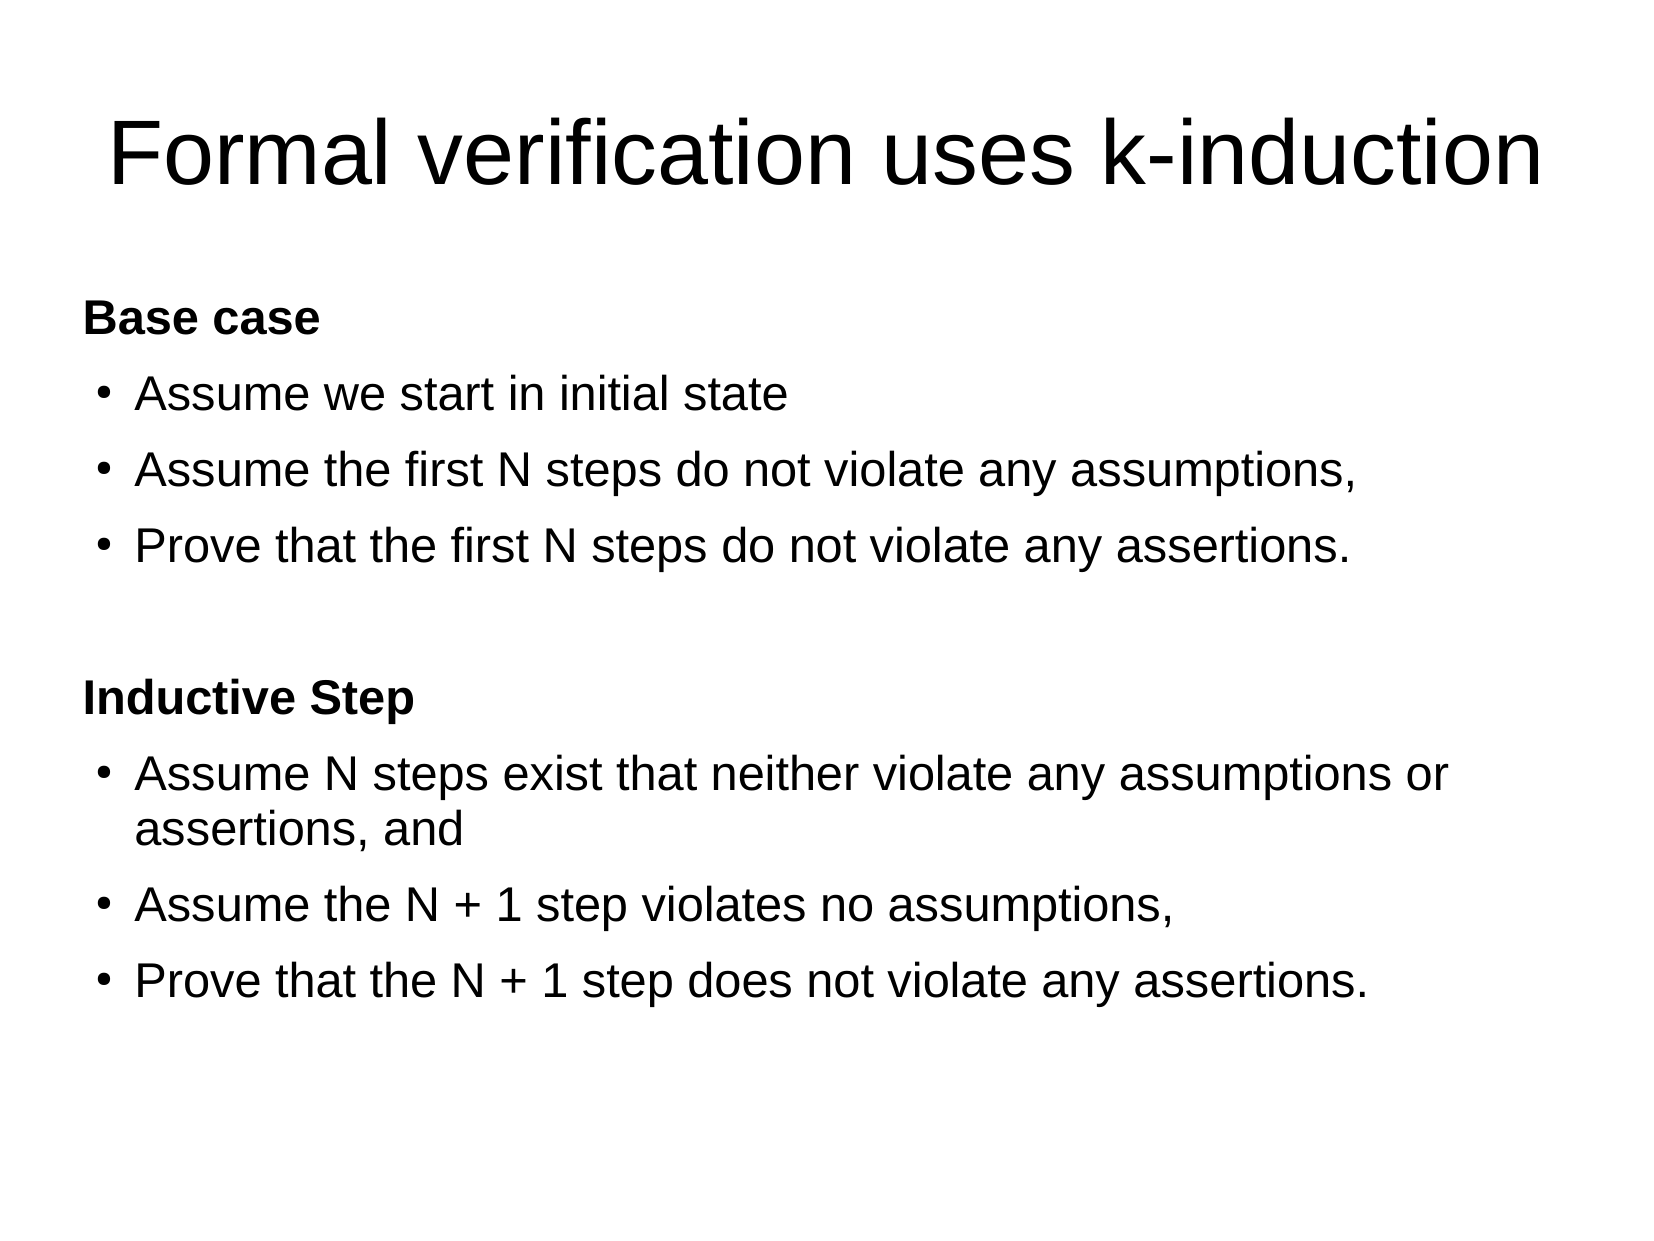

# Formal verification uses k-induction
Base case
Assume we start in initial state
Assume the first N steps do not violate any assumptions,
Prove that the first N steps do not violate any assertions.
Inductive Step
Assume N steps exist that neither violate any assumptions or assertions, and
Assume the N + 1 step violates no assumptions,
Prove that the N + 1 step does not violate any assertions.